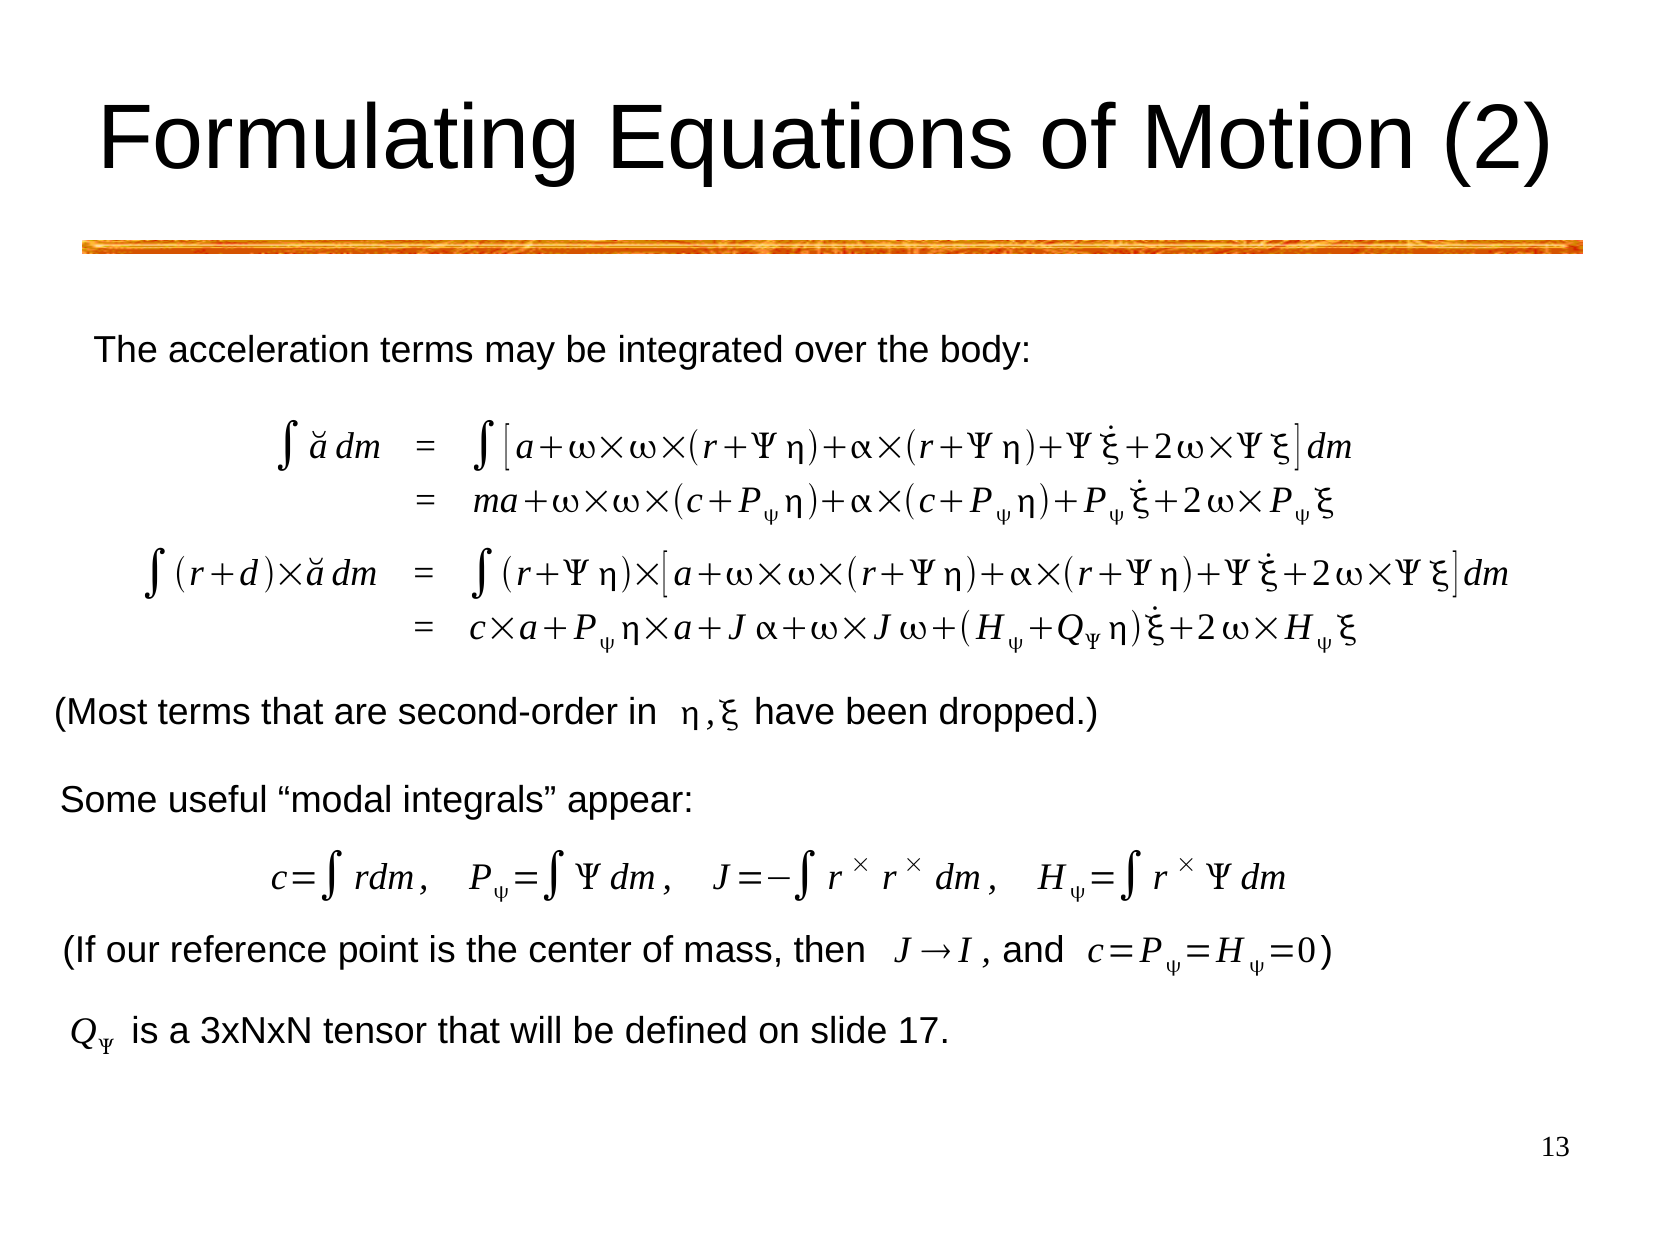

# Formulating Equations of Motion (2)
The acceleration terms may be integrated over the body:
Some useful “modal integrals” appear:
13